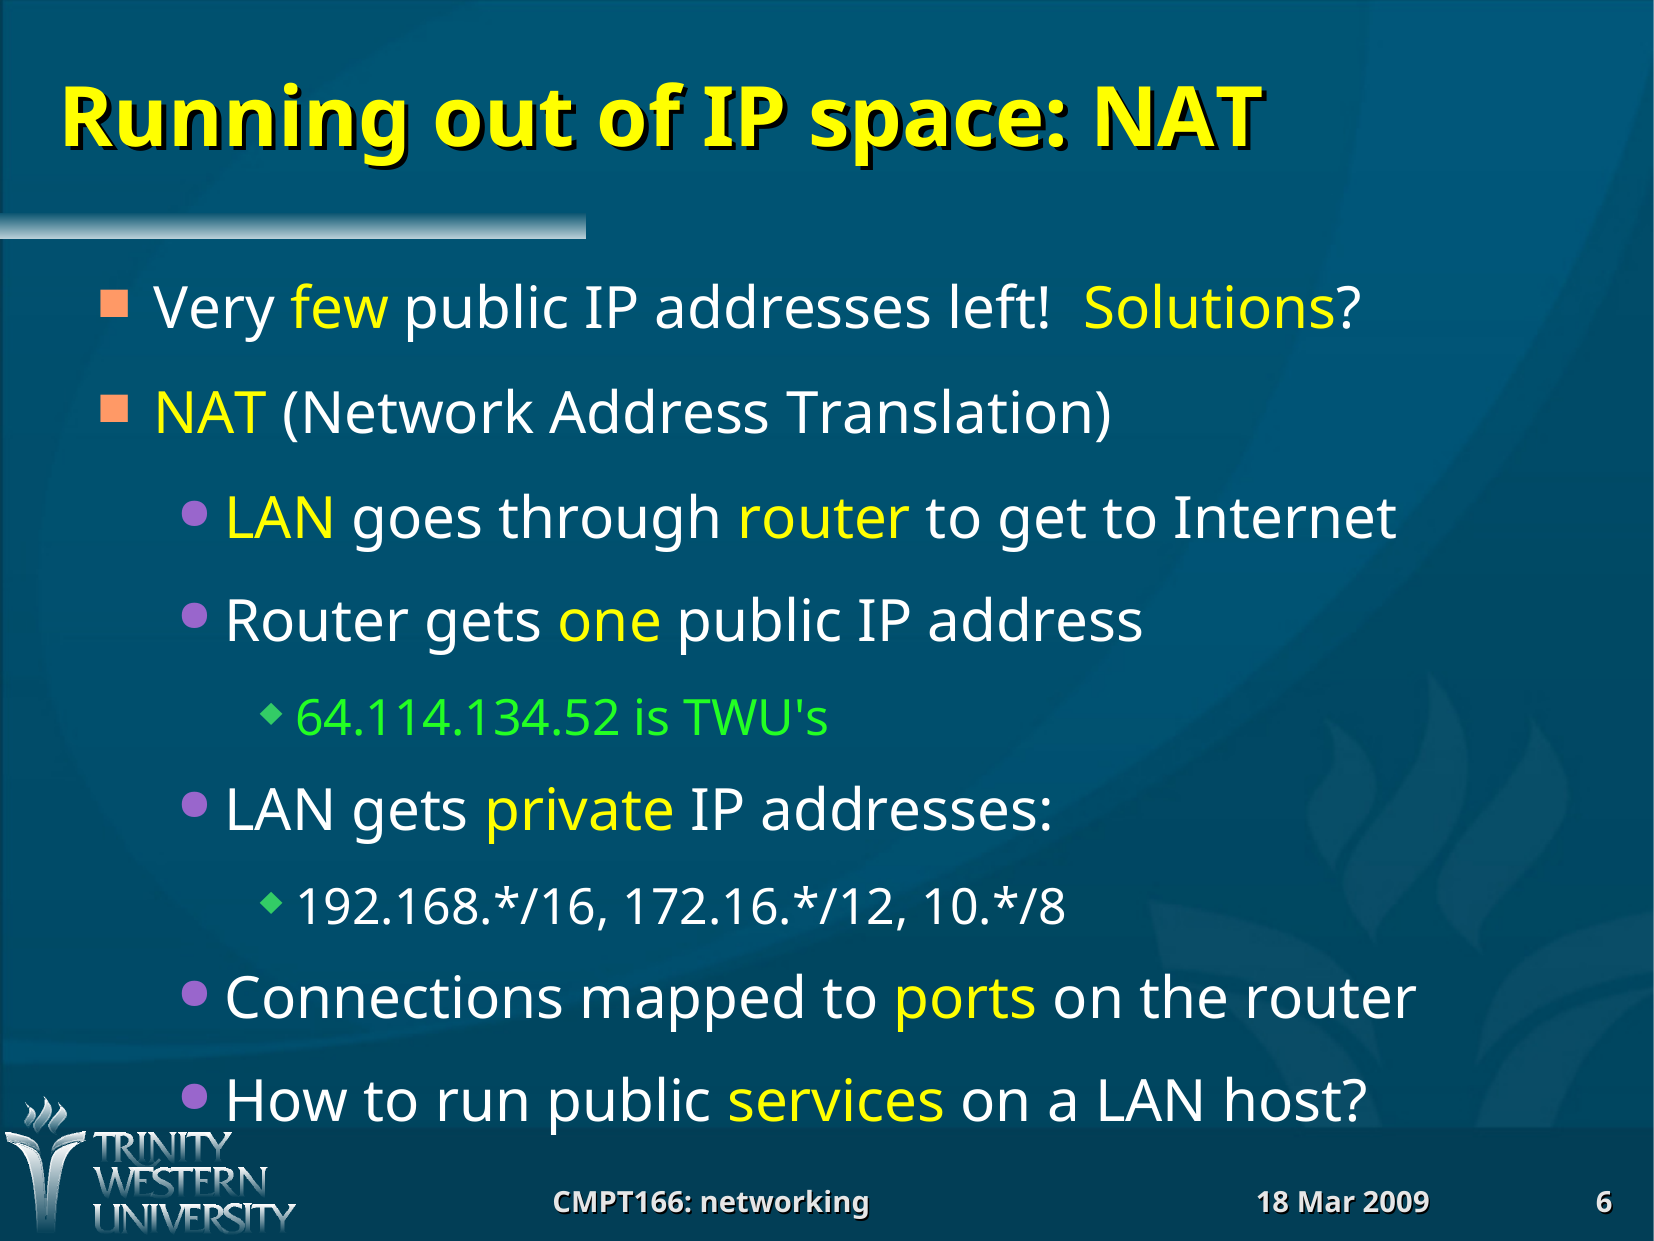

# Running out of IP space: NAT
Very few public IP addresses left! Solutions?
NAT (Network Address Translation)
LAN goes through router to get to Internet
Router gets one public IP address
64.114.134.52 is TWU's
LAN gets private IP addresses:
192.168.*/16, 172.16.*/12, 10.*/8
Connections mapped to ports on the router
How to run public services on a LAN host?
CMPT166: networking
18 Mar 2009
6